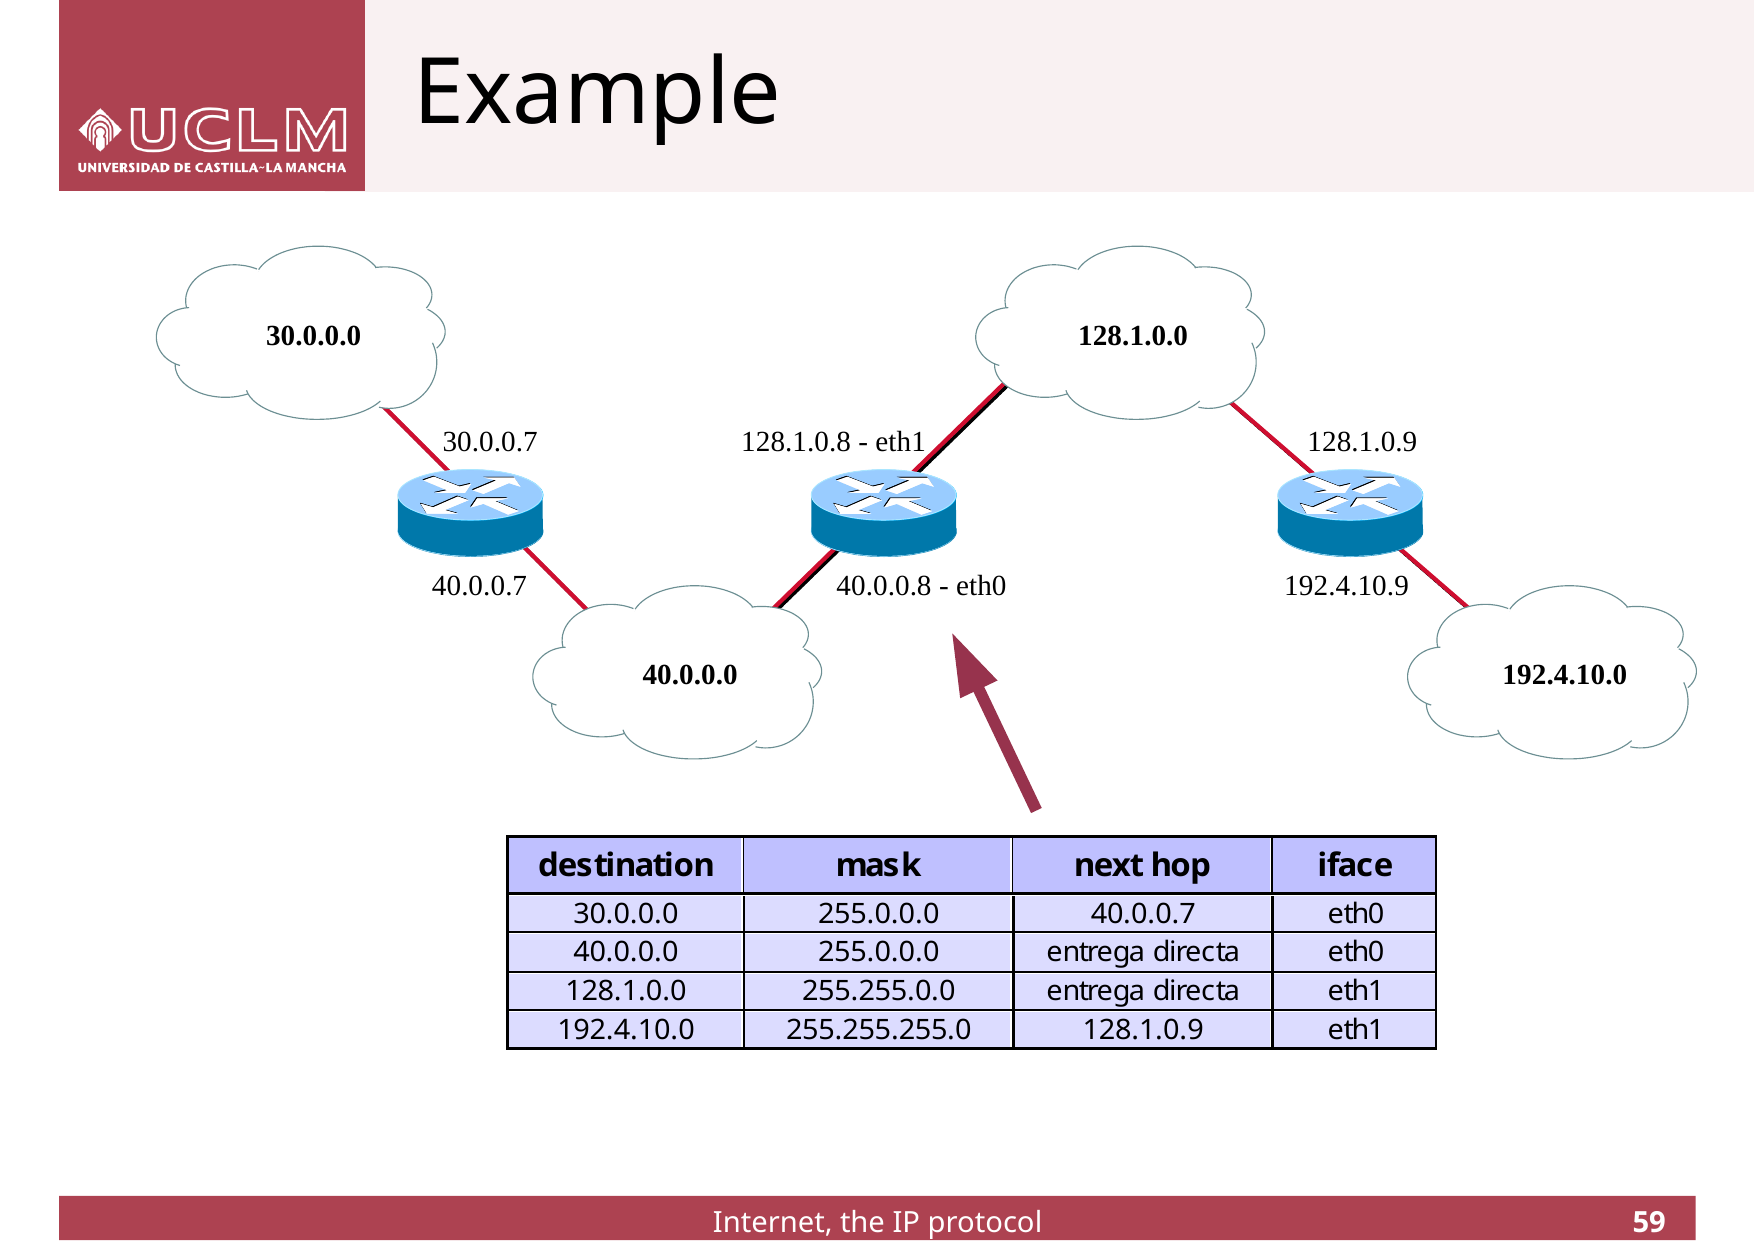

# Example
30.0.0.0
128.1.0.0
30.0.0.7
128.1.0.8 - eth1
128.1.0.9
40.0.0.7
40.0.0.8 - eth0
192.4.10.9
40.0.0.0
192.4.10.0
Internet, the IP protocol
59